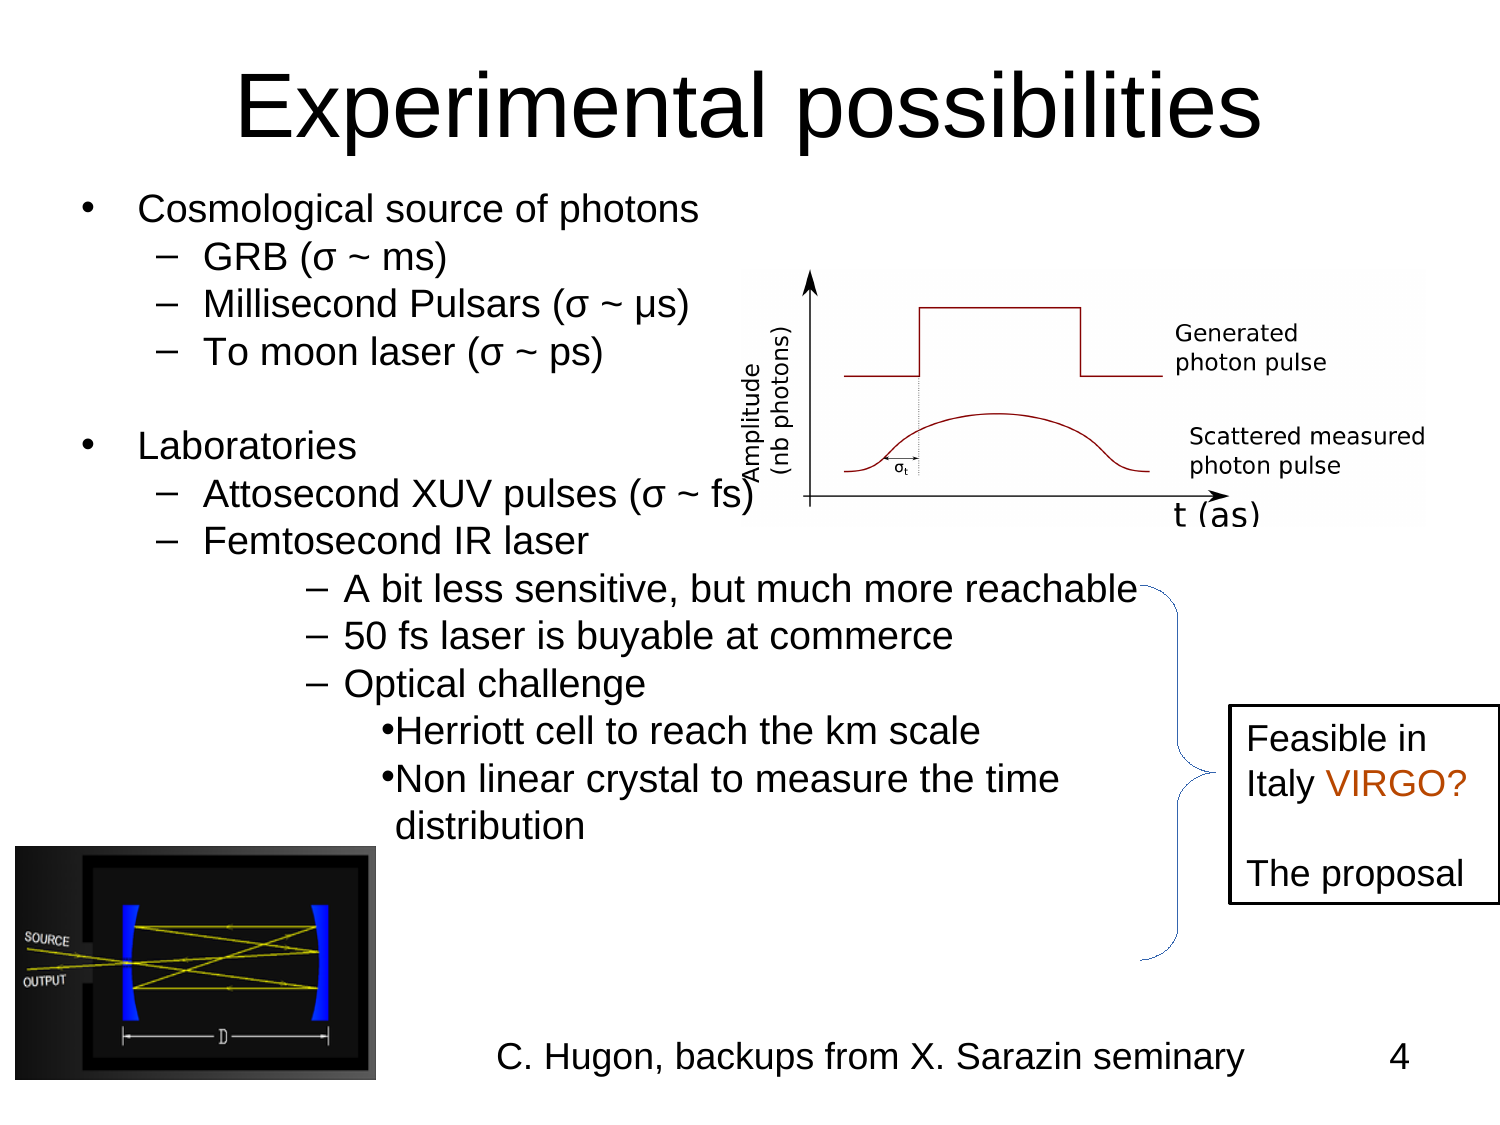

# Experimental possibilities
Cosmological source of photons
GRB (σ ~ ms)
Millisecond Pulsars (σ ~ μs)
To moon laser (σ ~ ps)
Laboratories
Attosecond XUV pulses (σ ~ fs)
Femtosecond IR laser
A bit less sensitive, but much more reachable
50 fs laser is buyable at commerce
Optical challenge
Herriott cell to reach the km scale
Non linear crystal to measure the time
distribution
Feasible in Italy VIRGO?
The proposal
C. Hugon, backups from X. Sarazin seminary
4